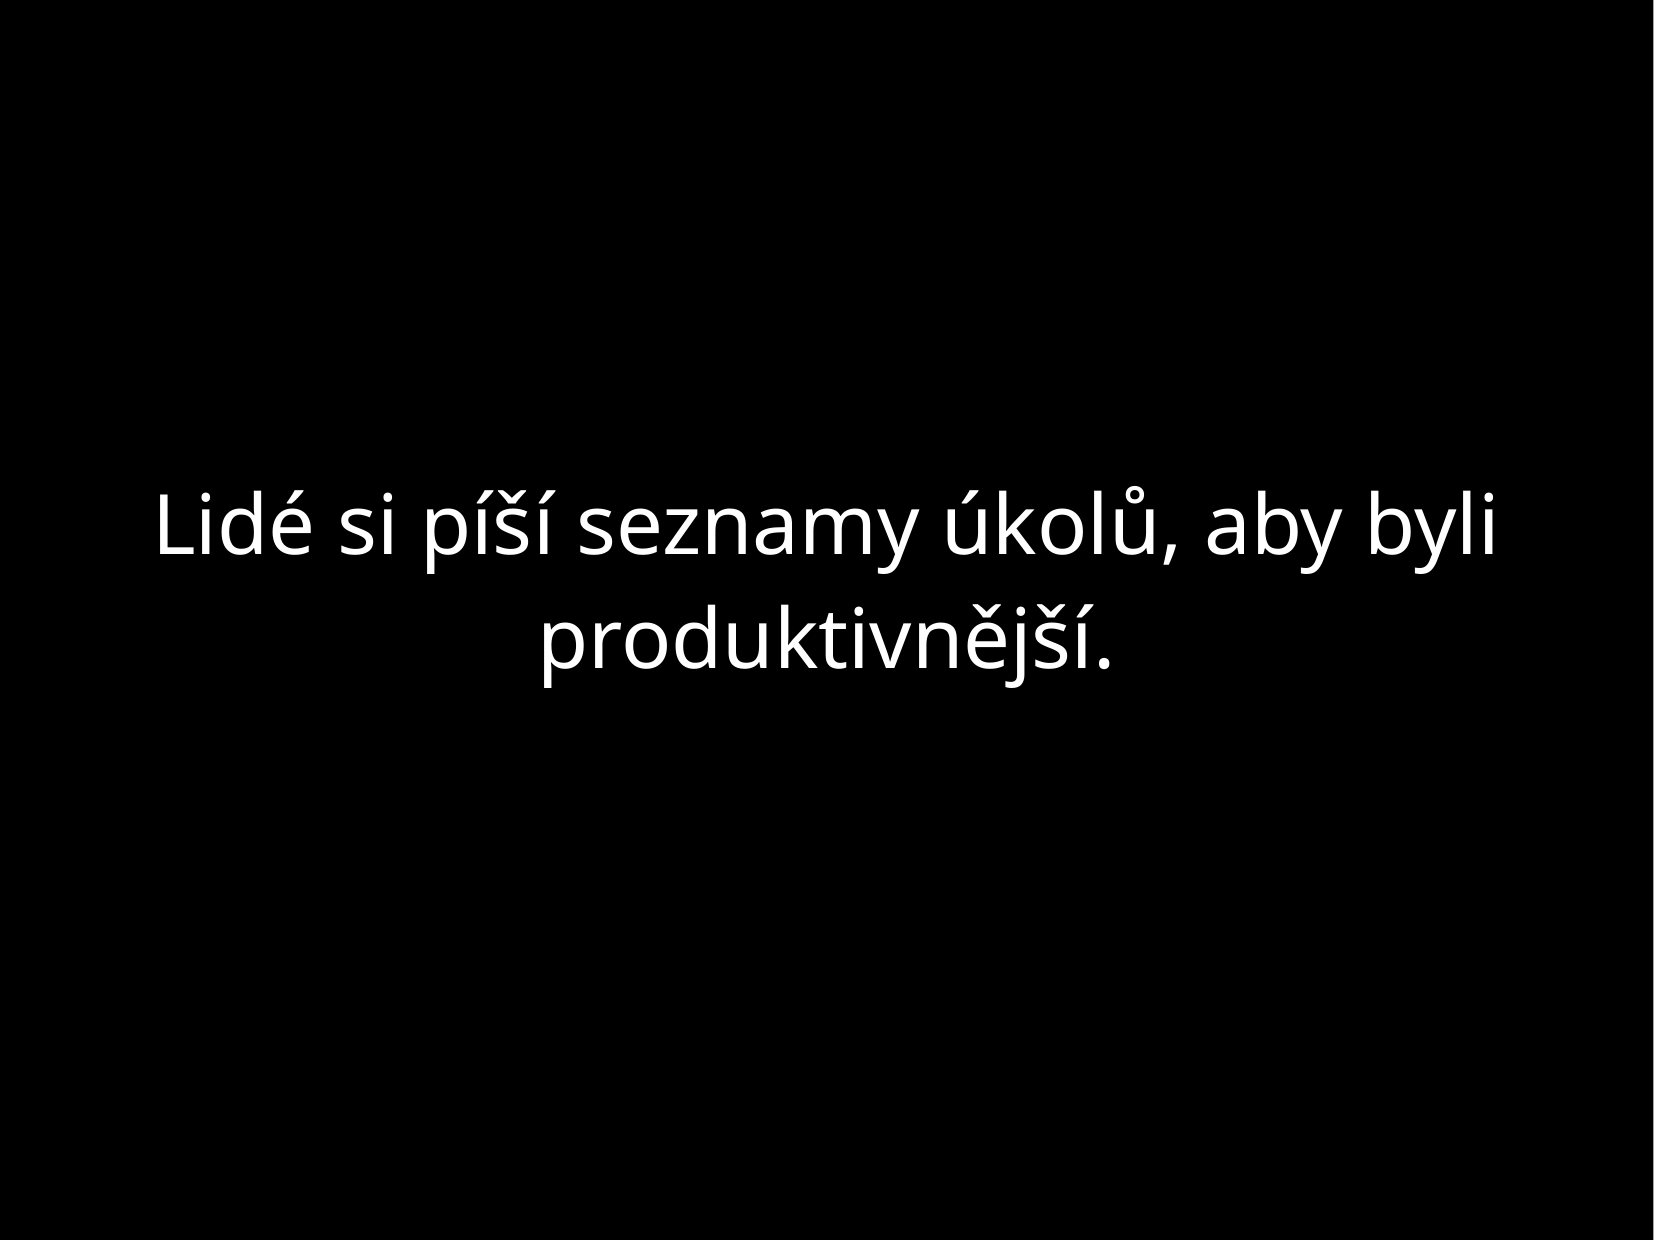

# Lidé si píší seznamy úkolů, aby byli produktivnější.